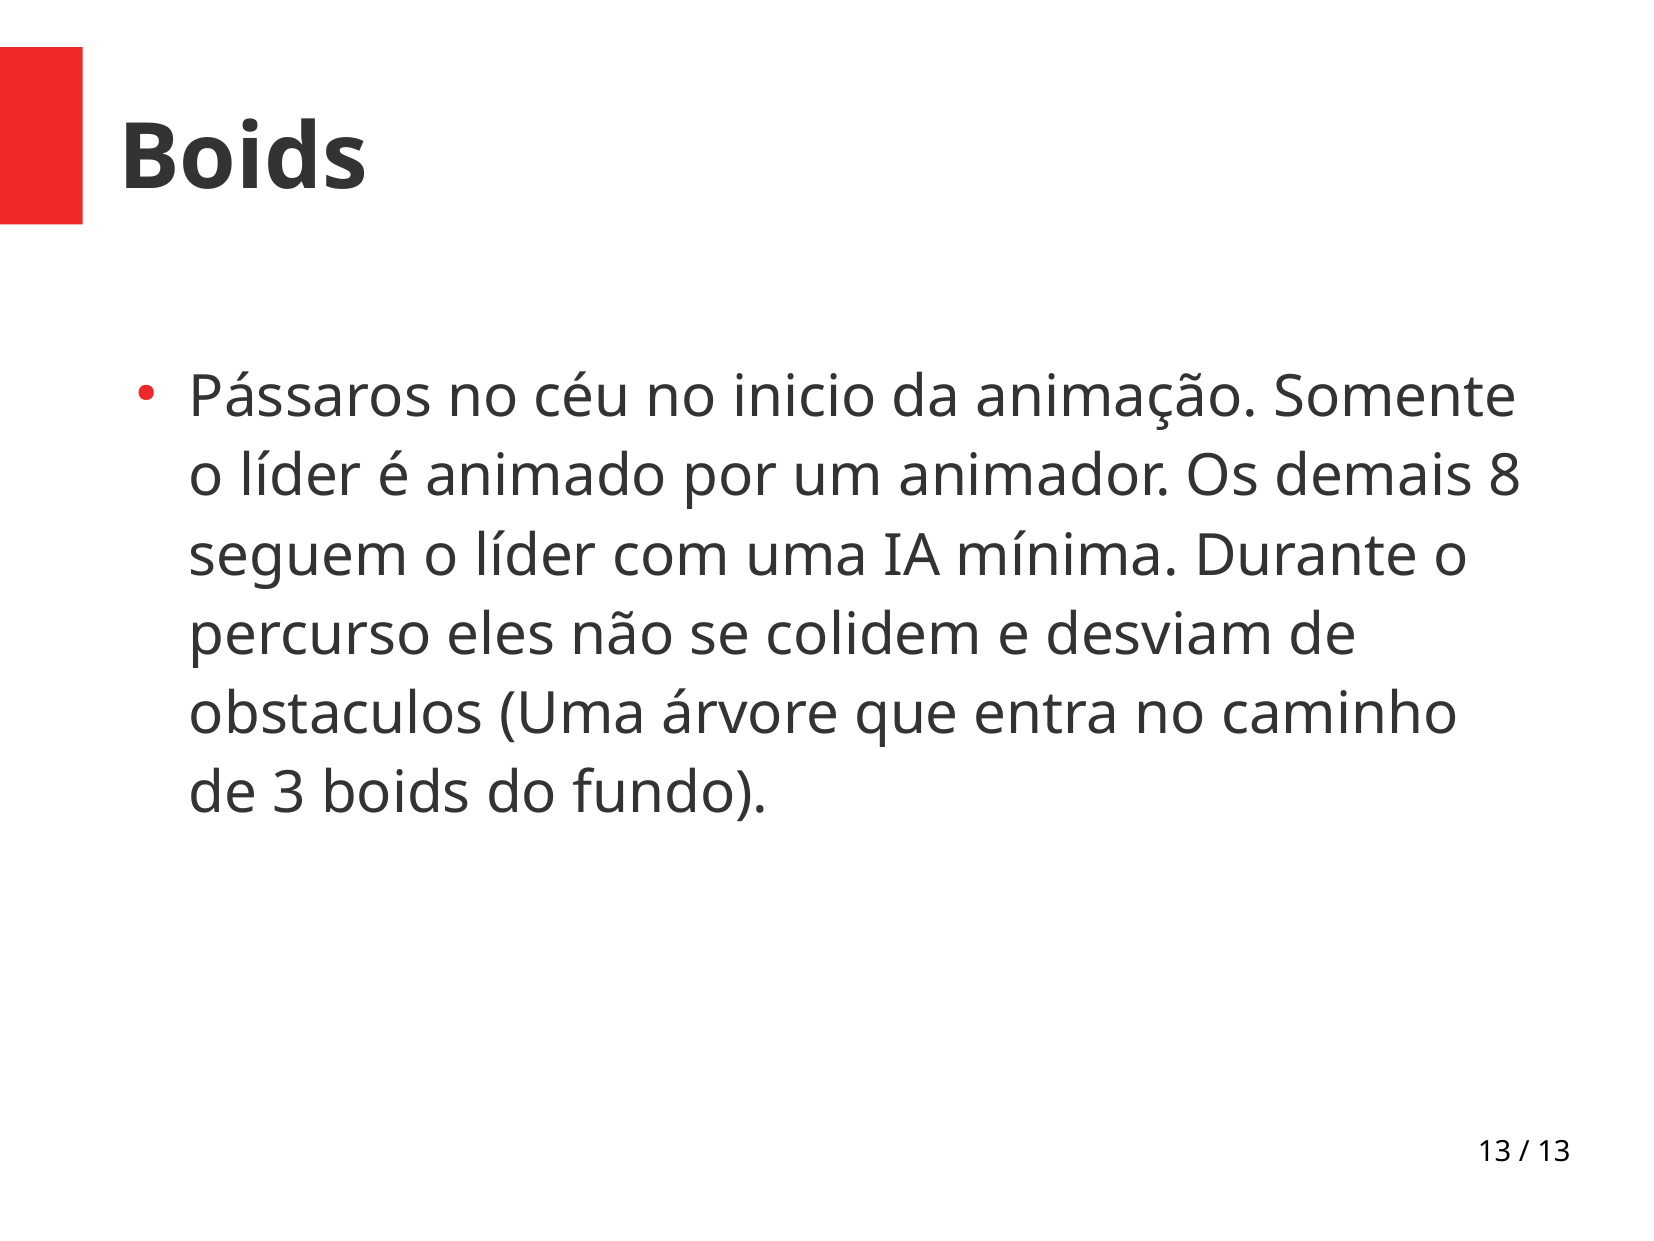

# Boids
Pássaros no céu no inicio da animação. Somente o líder é animado por um animador. Os demais 8 seguem o líder com uma IA mínima. Durante o percurso eles não se colidem e desviam de obstaculos (Uma árvore que entra no caminho de 3 boids do fundo).
13